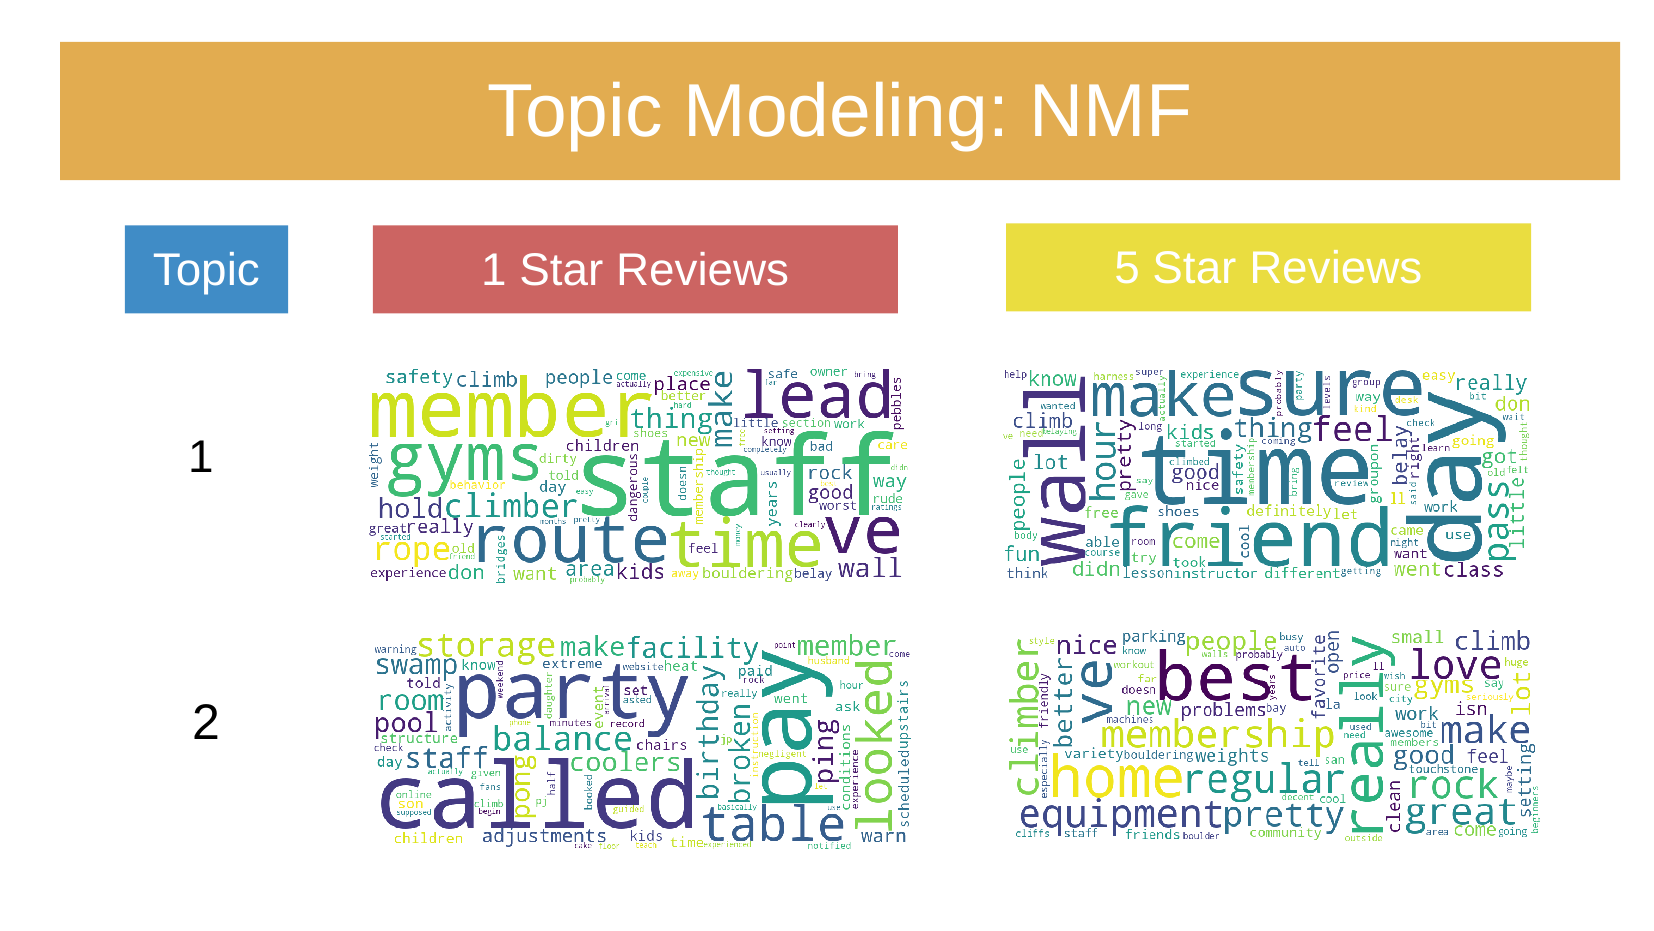

# Topic Modeling: NMF
5 Star Reviews
Topic
1 Star Reviews
1
2